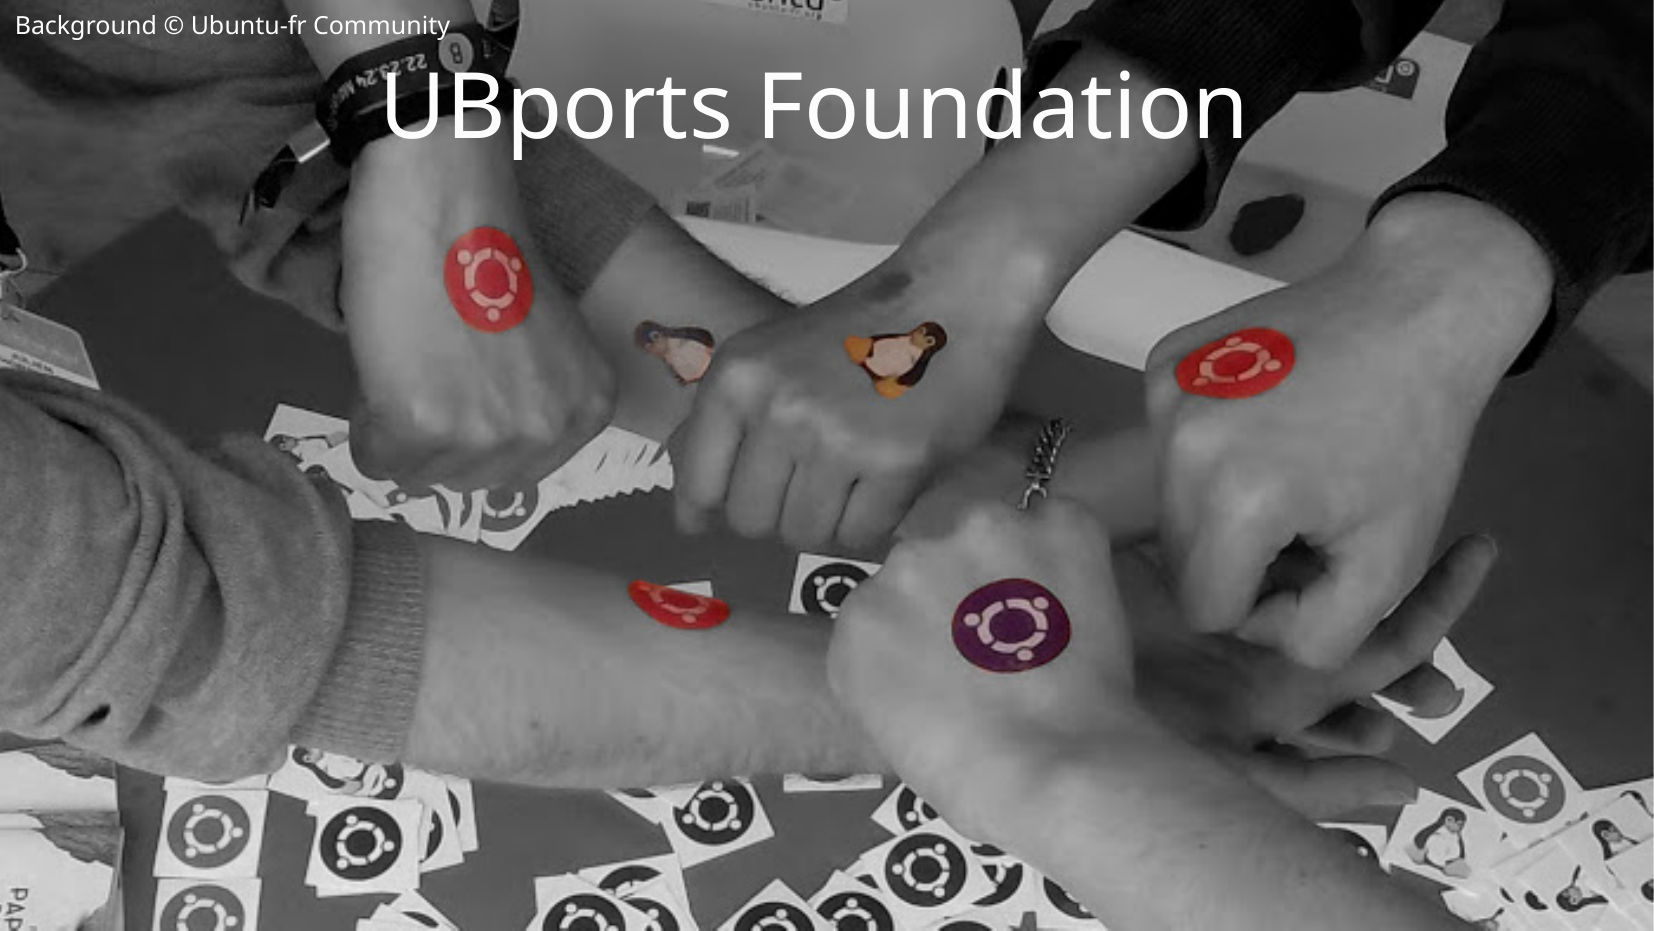

Background © Ubuntu-fr Community
# UBports Foundation